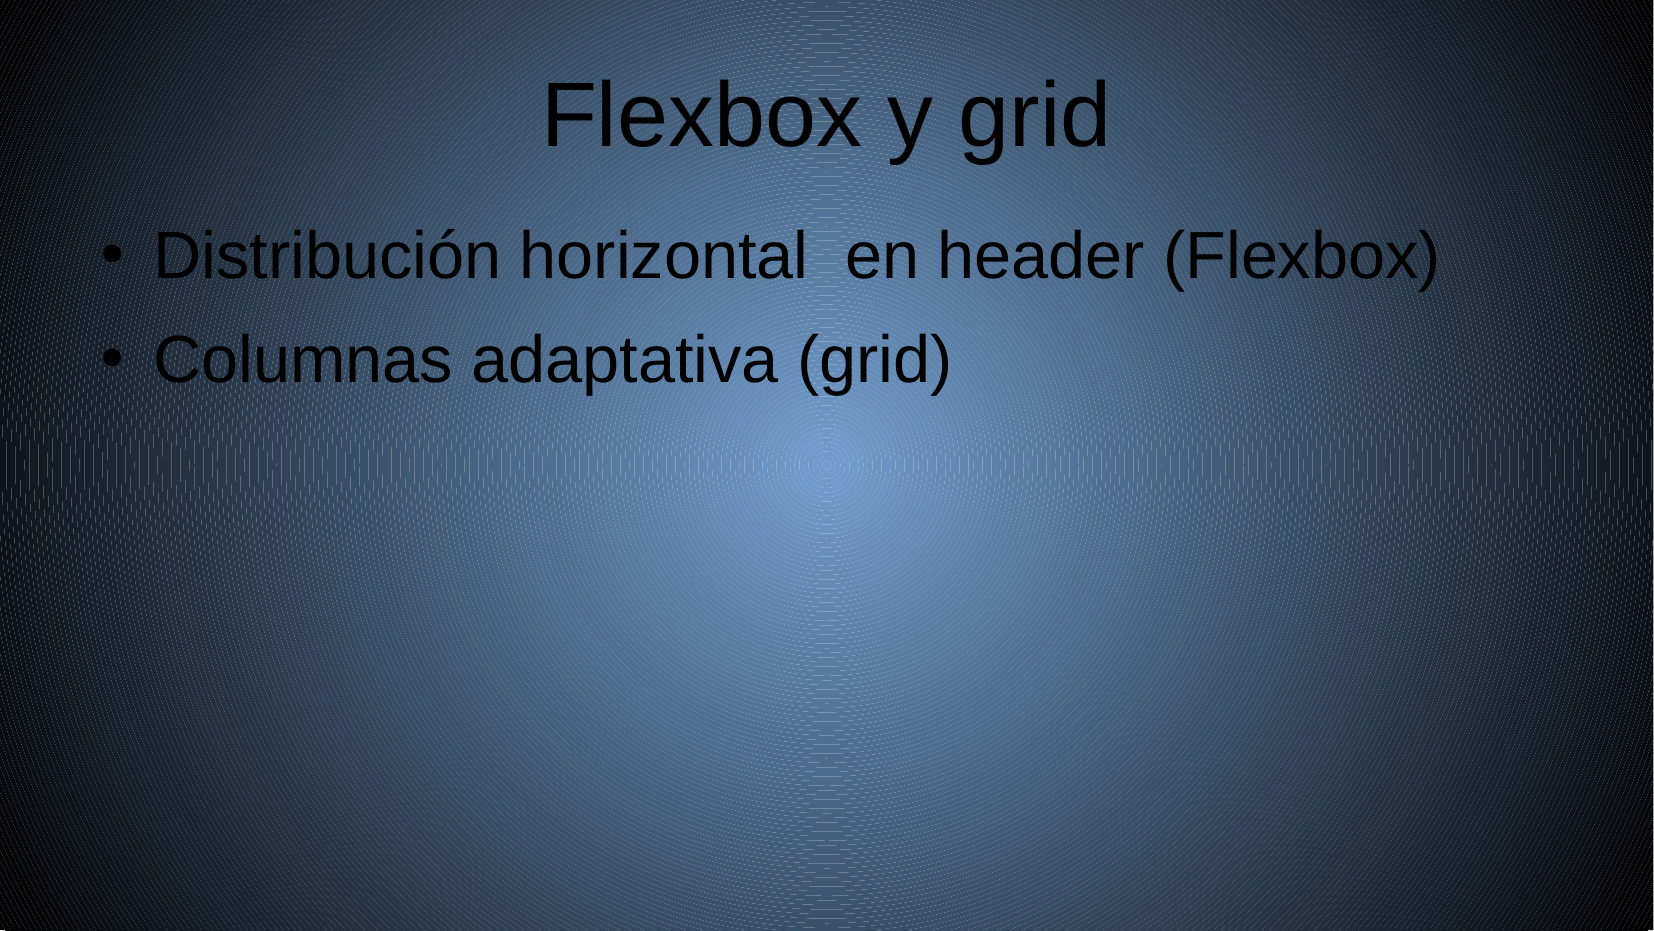

Flexbox y grid
# Distribución horizontal en header (Flexbox)
Columnas adaptativa (grid)